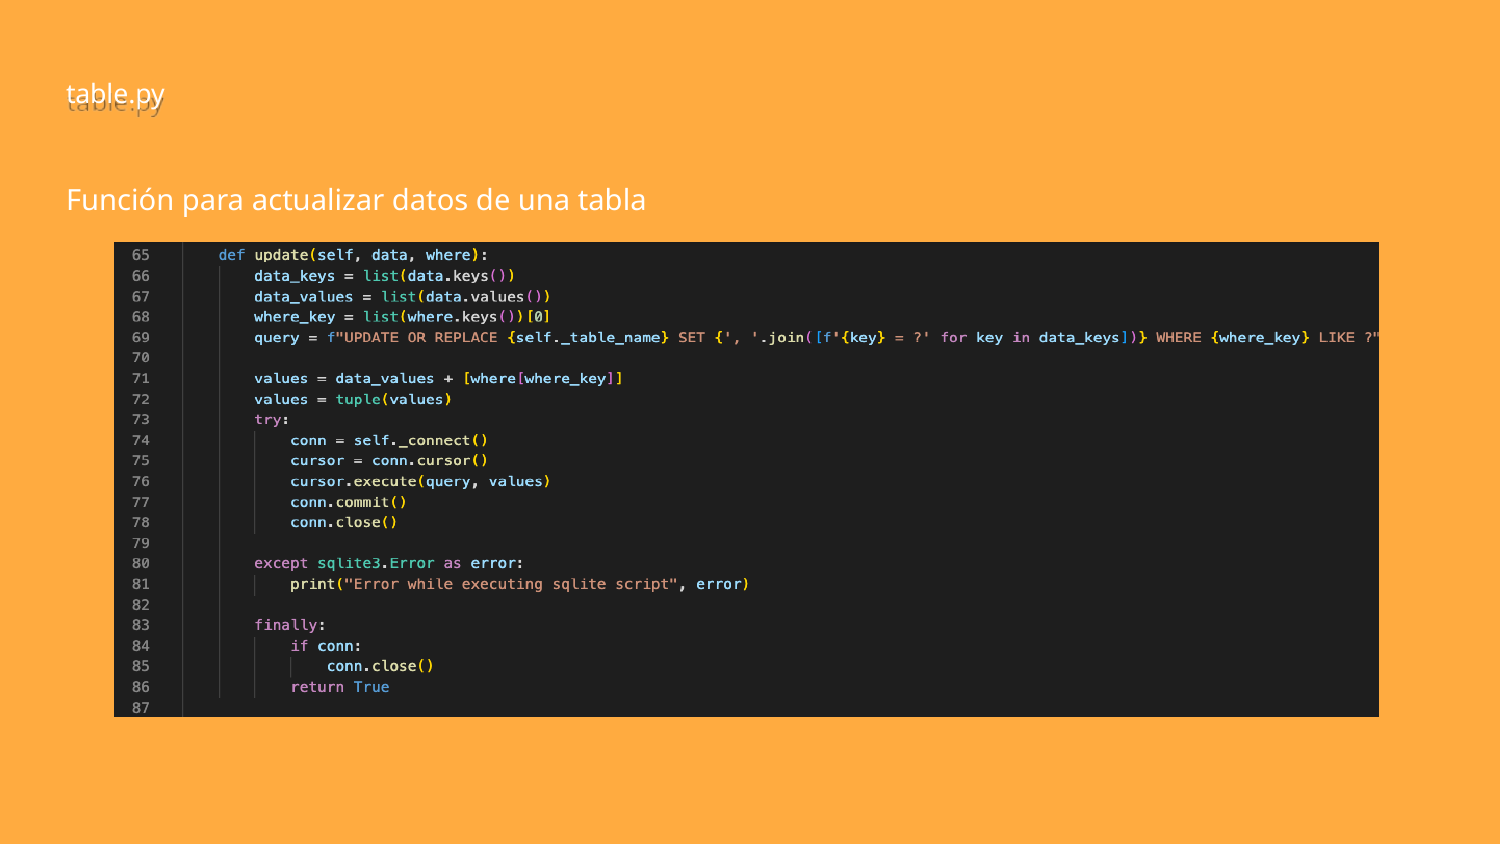

# table.py
Función para actualizar datos de una tabla